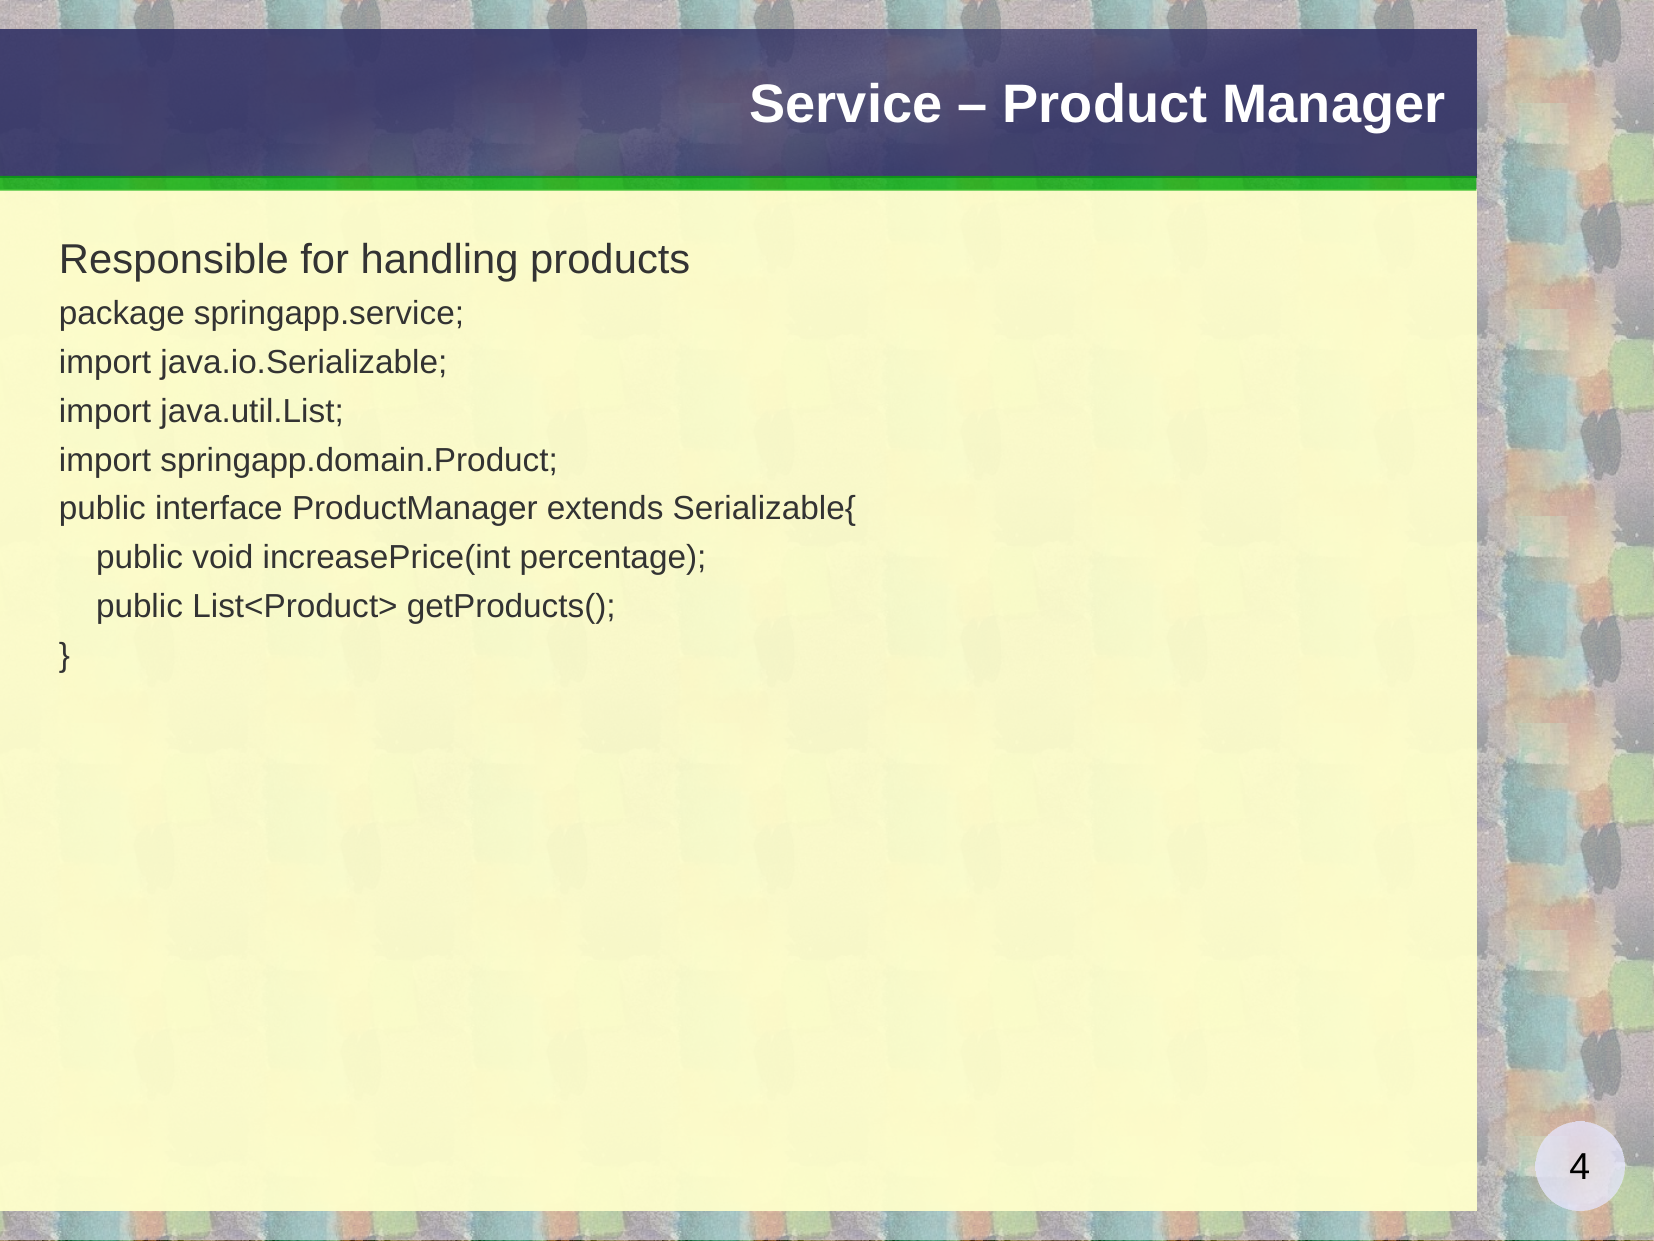

# Service – Product Manager
Responsible for handling products
package springapp.service;
import java.io.Serializable;
import java.util.List;
import springapp.domain.Product;
public interface ProductManager extends Serializable{
 public void increasePrice(int percentage);
 public List<Product> getProducts();
}